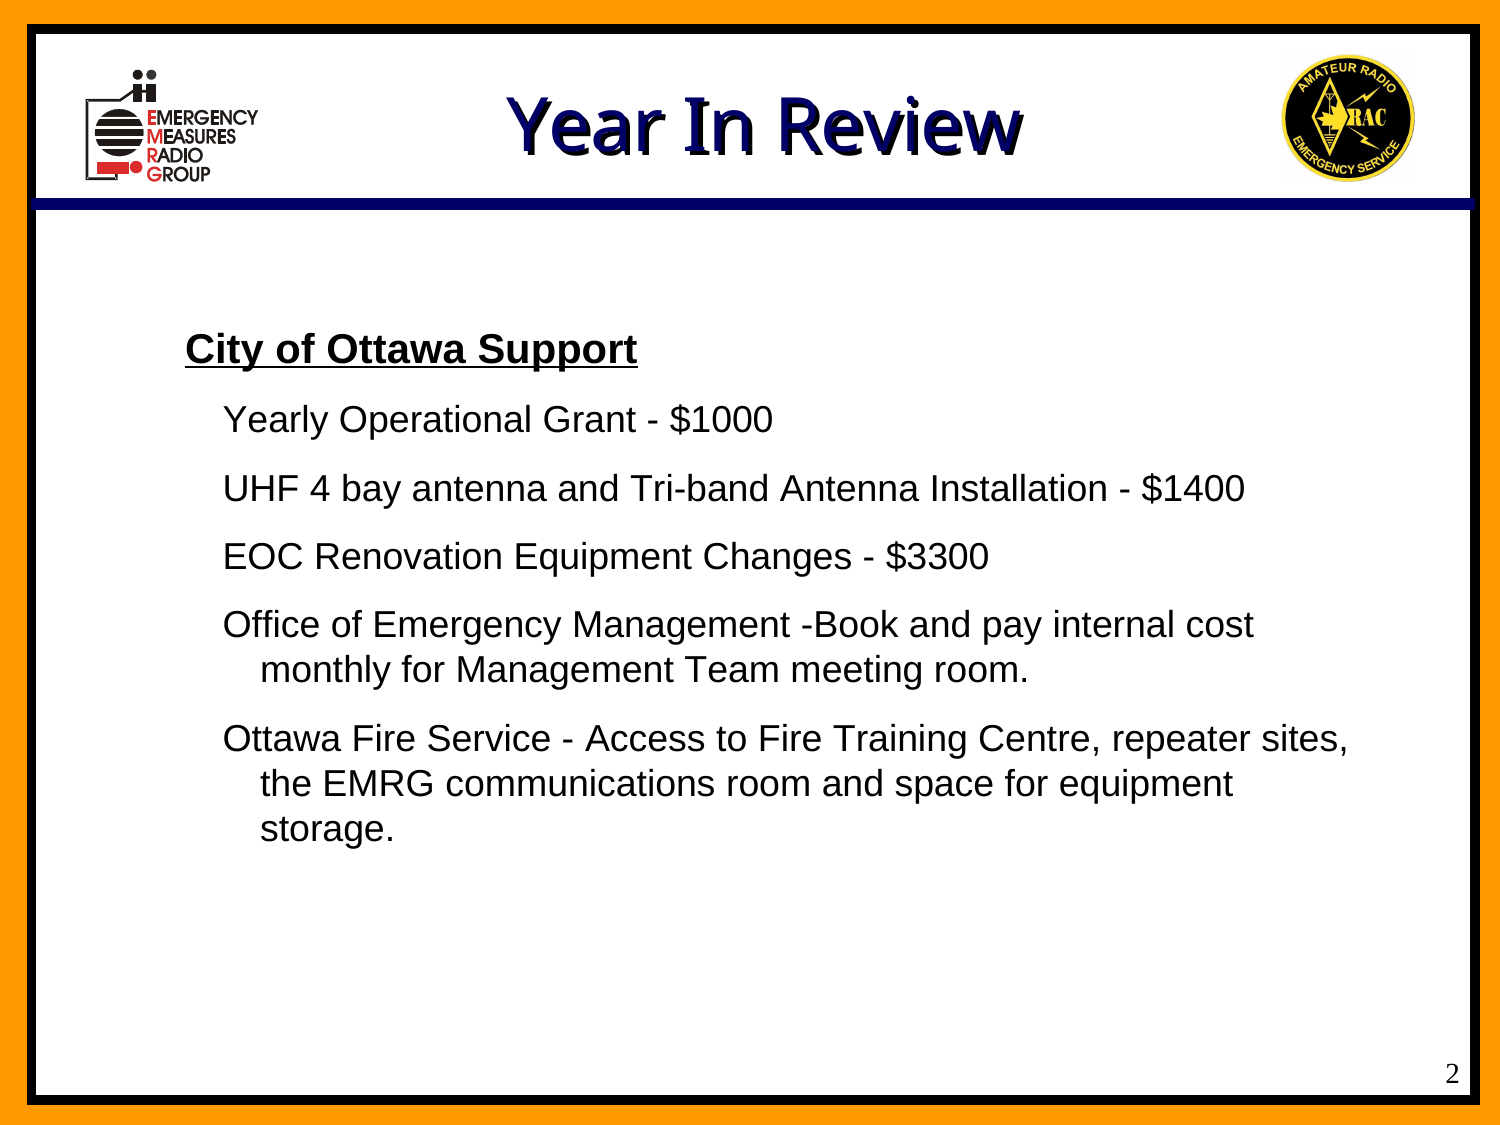

Year In Review
City of Ottawa Support
Yearly Operational Grant - $1000
UHF 4 bay antenna and Tri-band Antenna Installation - $1400
EOC Renovation Equipment Changes - $3300
Office of Emergency Management -Book and pay internal cost monthly for Management Team meeting room.
Ottawa Fire Service - Access to Fire Training Centre, repeater sites, the EMRG communications room and space for equipment storage.
2